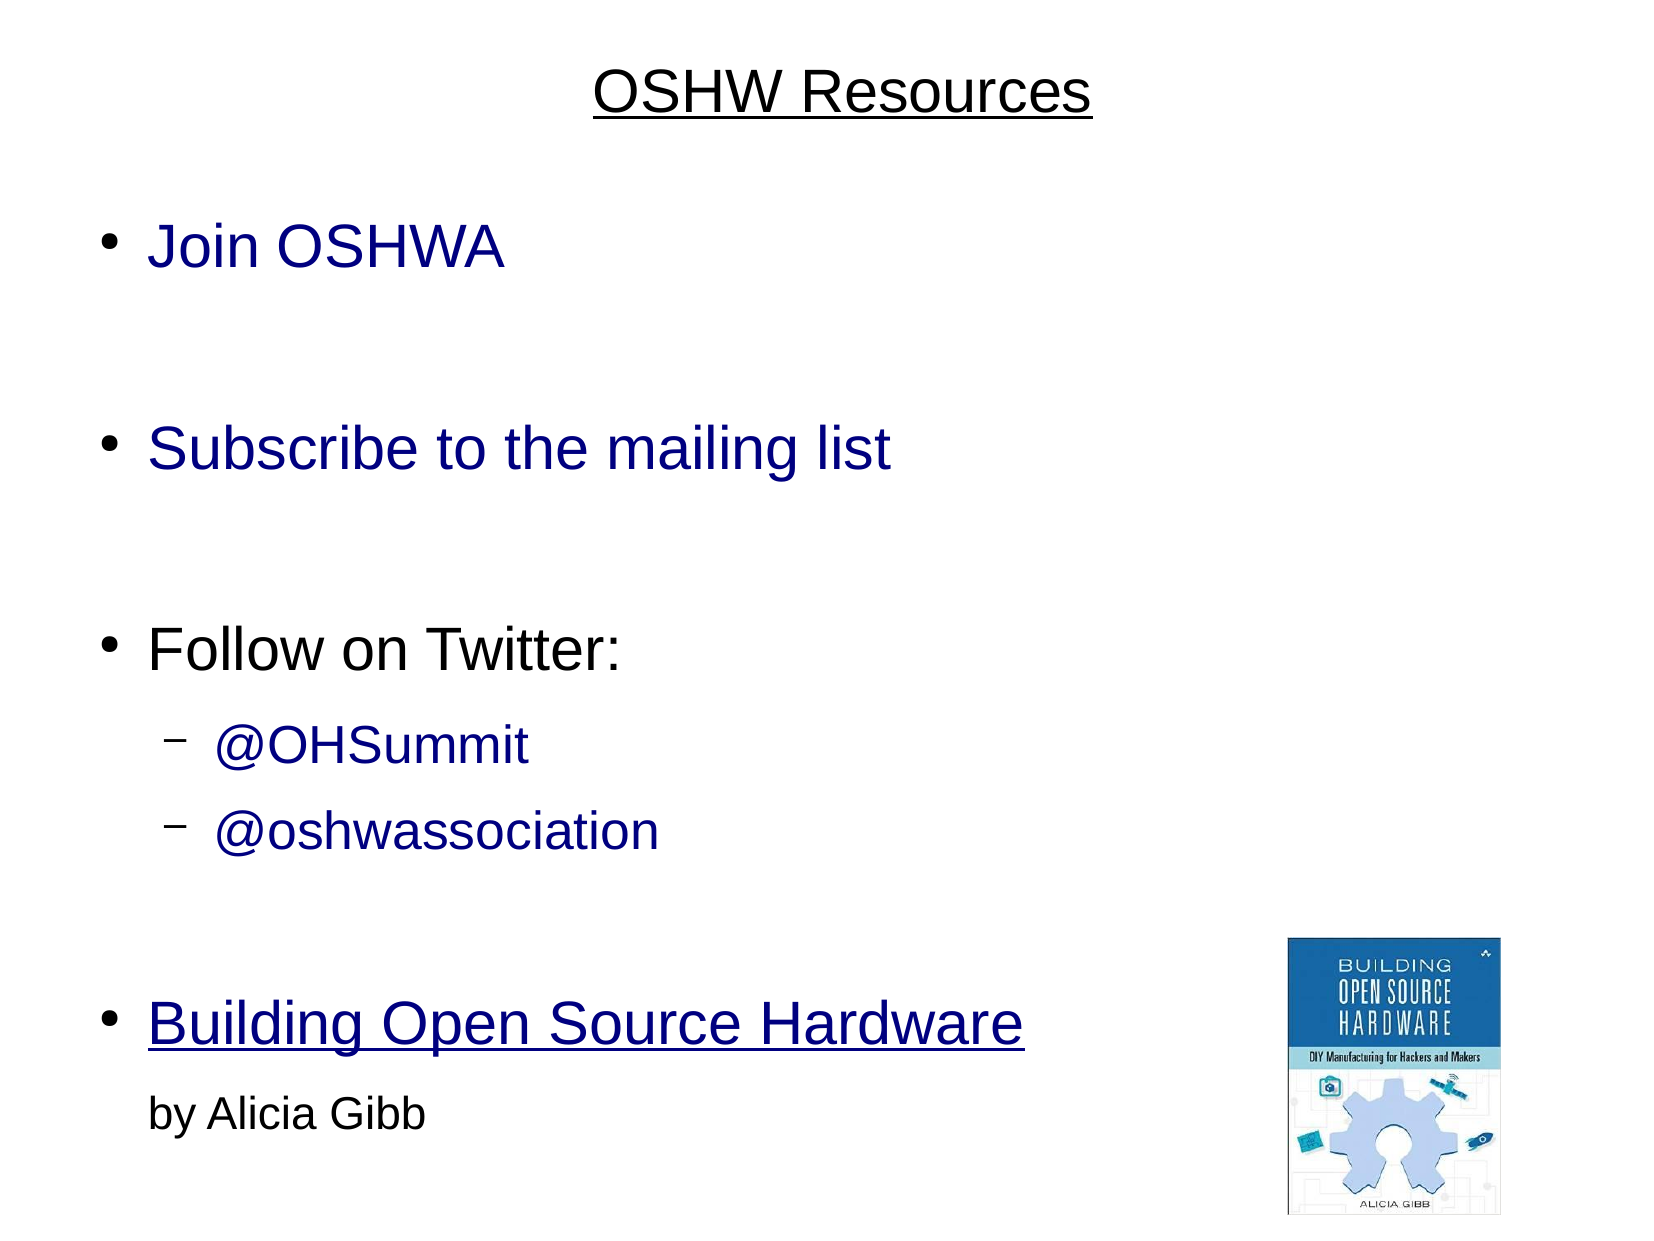

# OSHW Resources
Join OSHWA
Subscribe to the mailing list
Follow on Twitter:
@OHSummit
@oshwassociation
Building Open Source Hardware
by Alicia Gibb